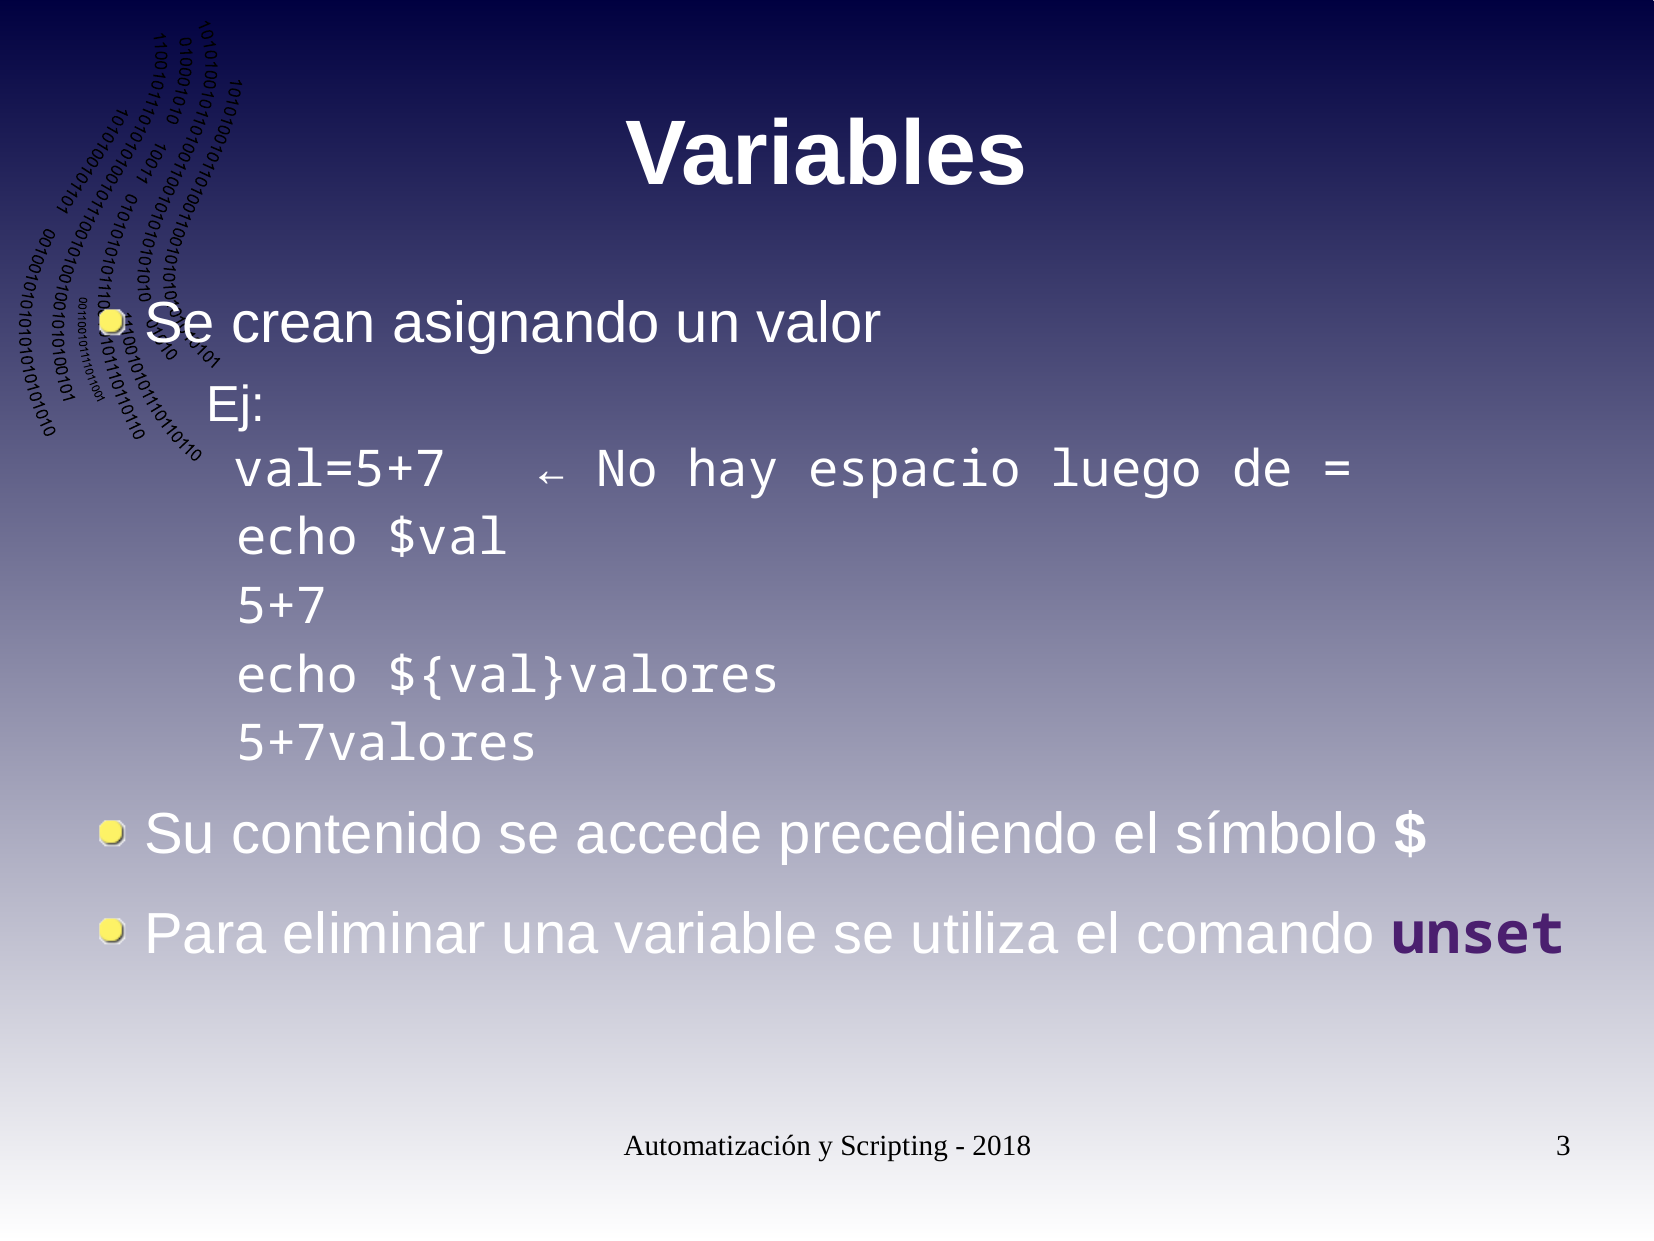

# Variables
Se crean asignando un valor
Ej:
 val=5+7 ← No hay espacio luego de =
 echo $val
 5+7
 echo ${val}valores
 5+7valores
Su contenido se accede precediendo el símbolo $
Para eliminar una variable se utiliza el comando unset
Automatización y Scripting - 2018
3